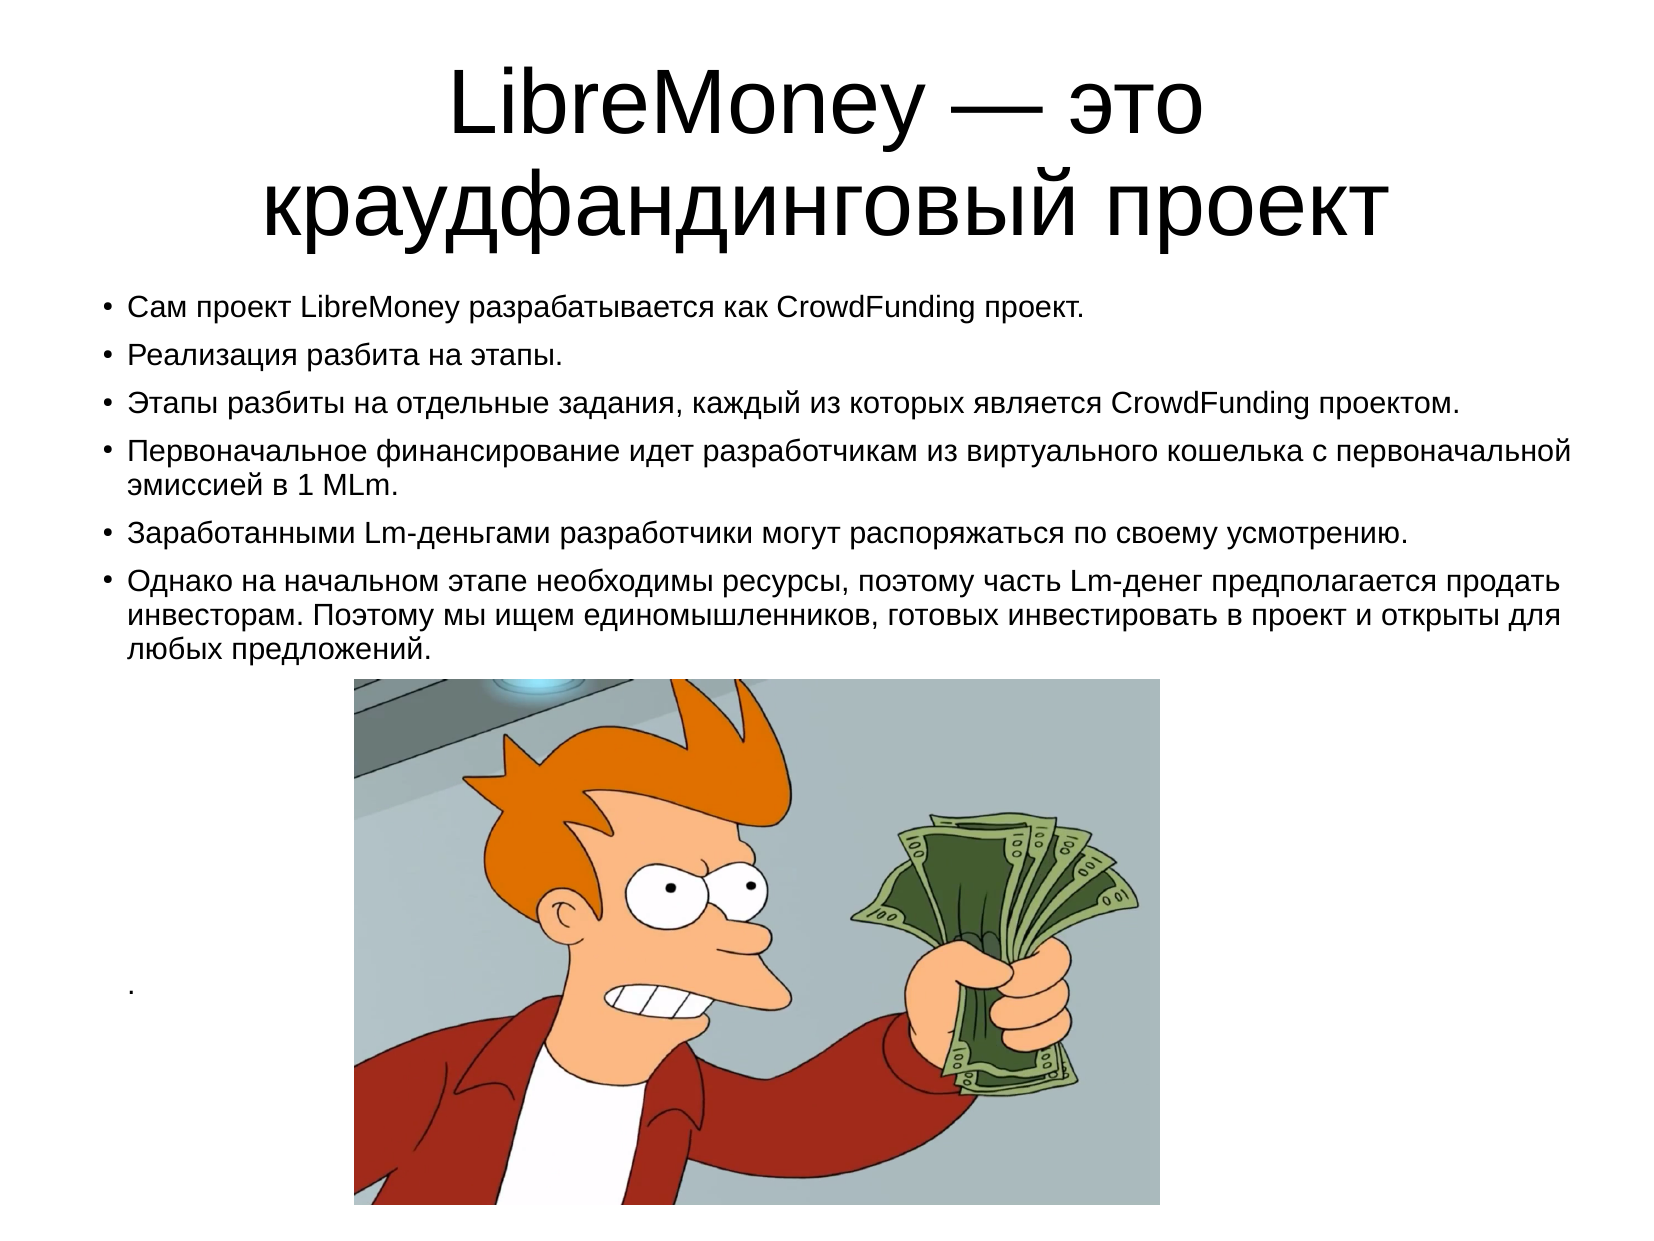

# LibreMoney — это краудфандинговый проект
Сам проект LibreMoney разрабатывается как CrowdFunding проект.
Реализация разбита на этапы.
Этапы разбиты на отдельные задания, каждый из которых является CrowdFunding проектом.
Первоначальное финансирование идет разработчикам из виртуального кошелька с первоначальной эмиссией в 1 MLm.
Заработанными Lm-деньгами разработчики могут распоряжаться по своему усмотрению.
Однако на начальном этапе необходимы ресурсы, поэтому часть Lm-денег предполагается продать инвесторам. Поэтому мы ищем единомышленников, готовых инвестировать в проект и открыты для любых предложений.
.